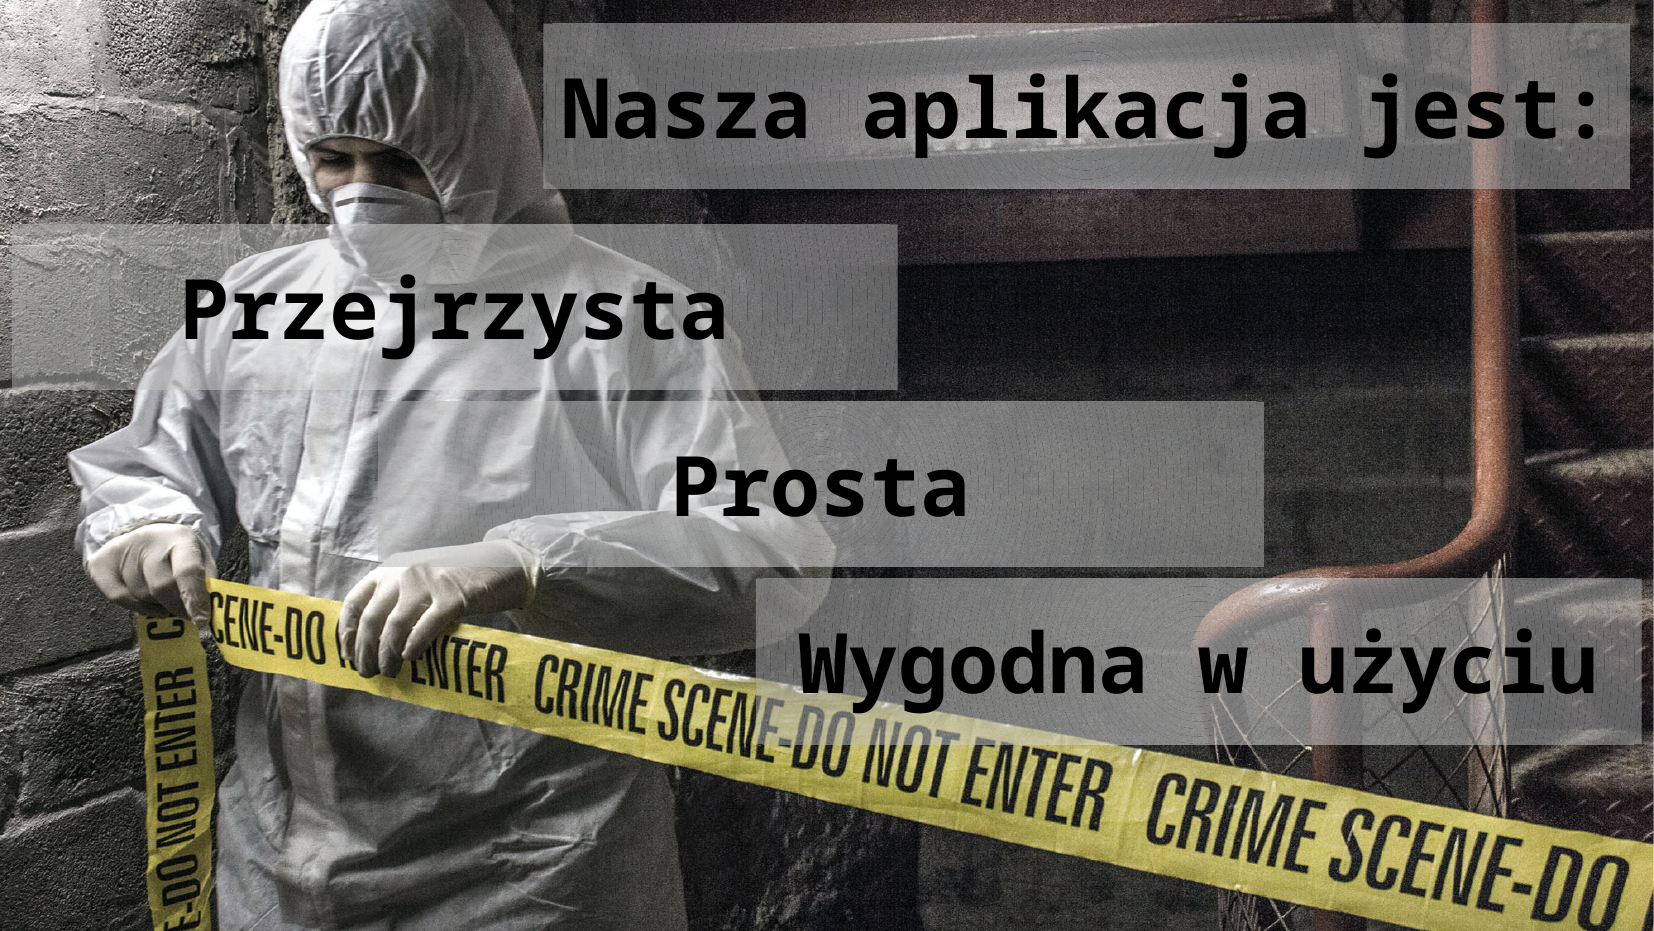

Nasza aplikacja jest:
Przejrzysta
Prosta
Wygodna w użyciu